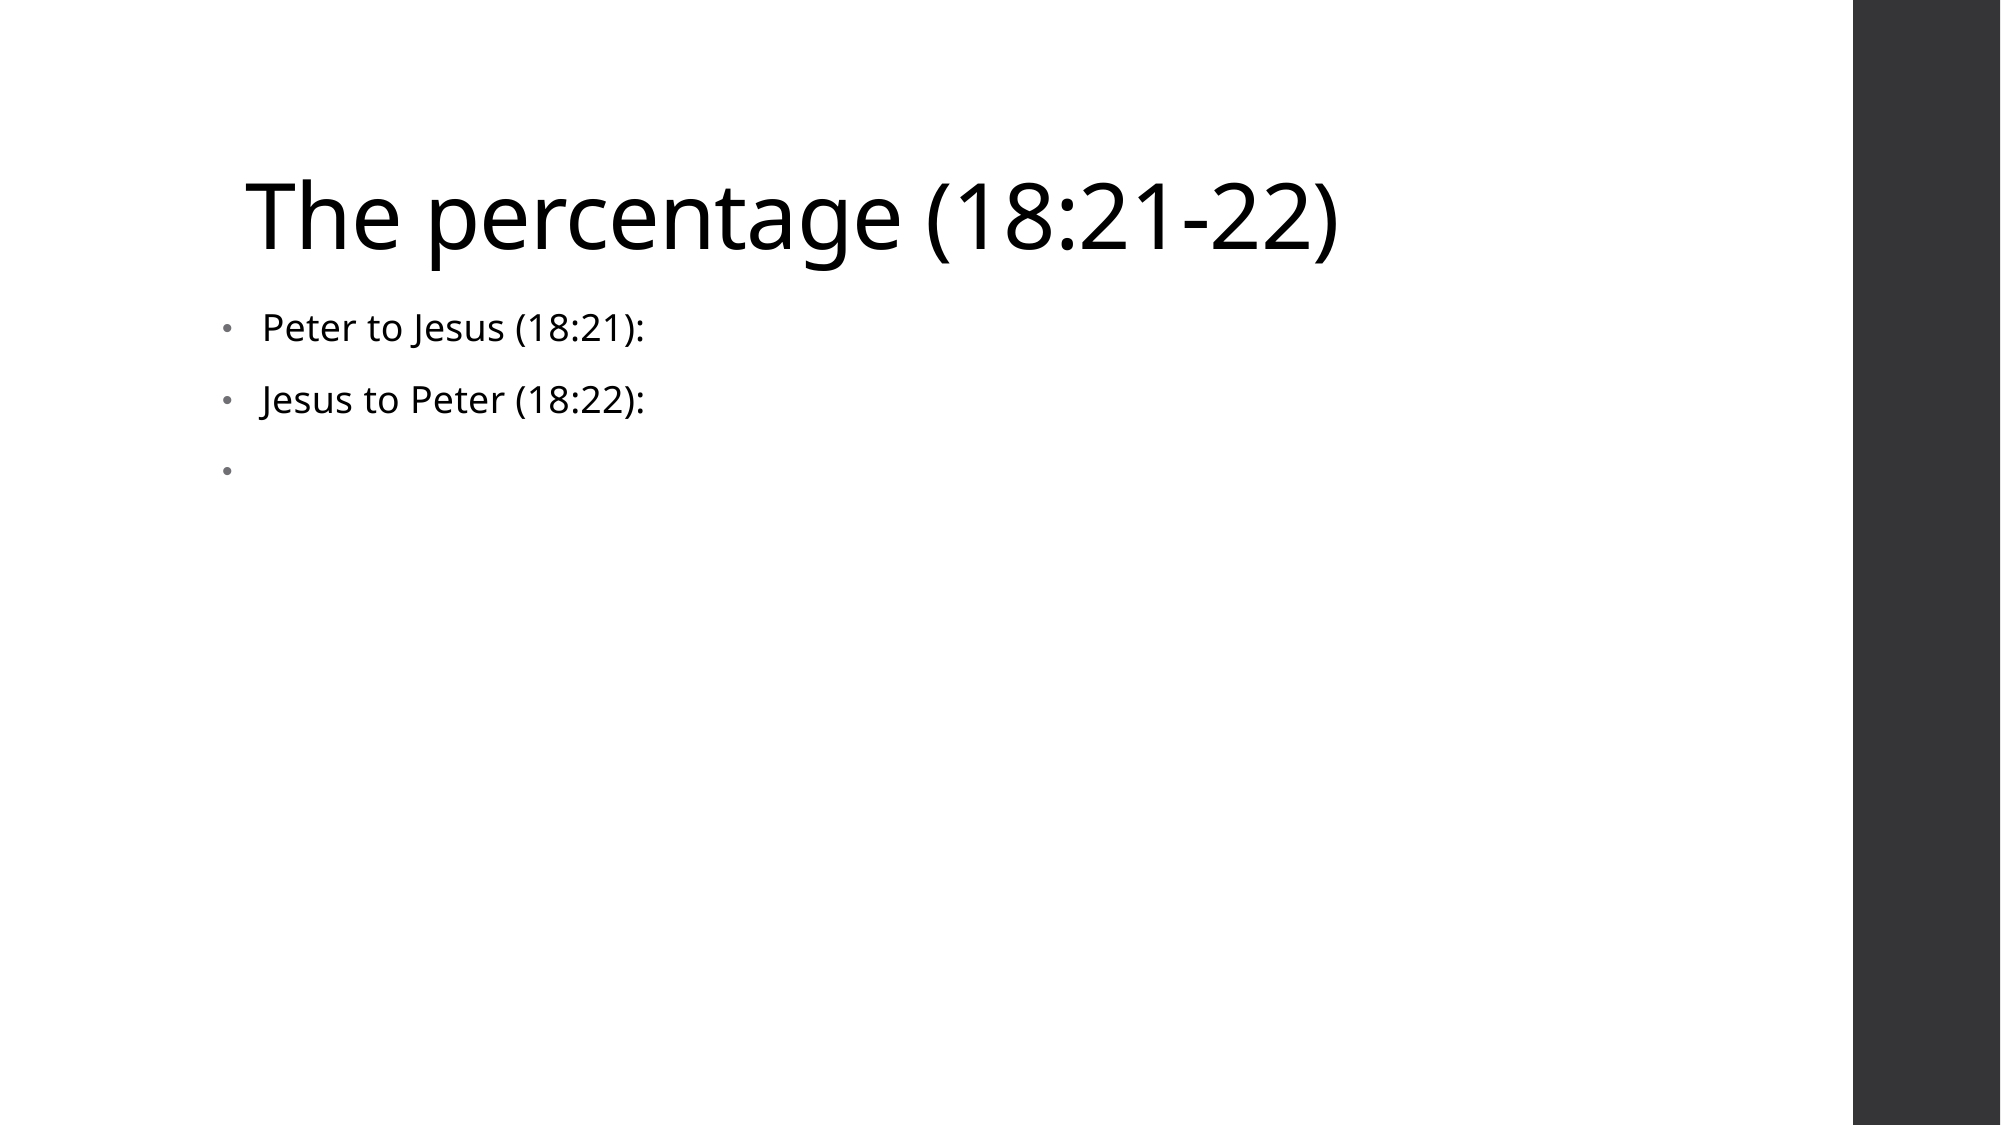

# The percentage (18:21-22)
 Peter to Jesus (18:21):
 Jesus to Peter (18:22):